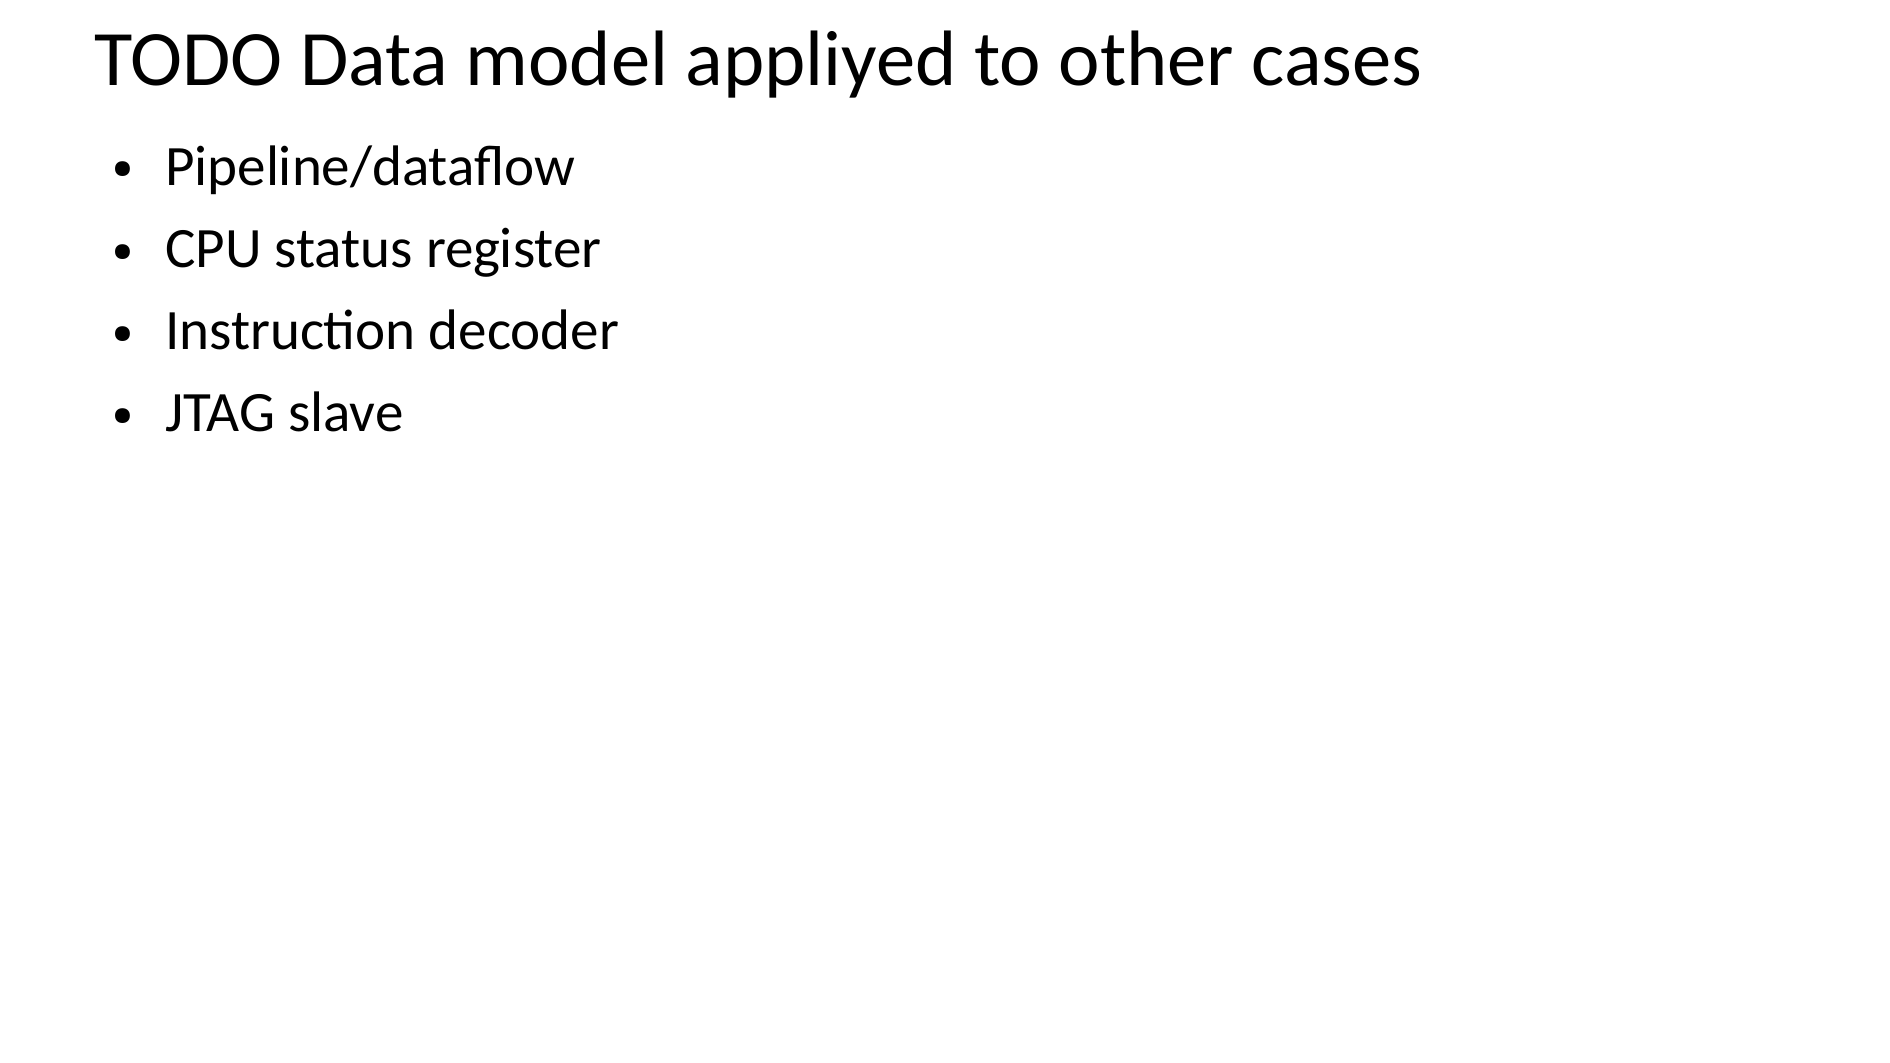

# TODO Data model appliyed to other cases
Pipeline/dataflow
CPU status register
Instruction decoder
JTAG slave